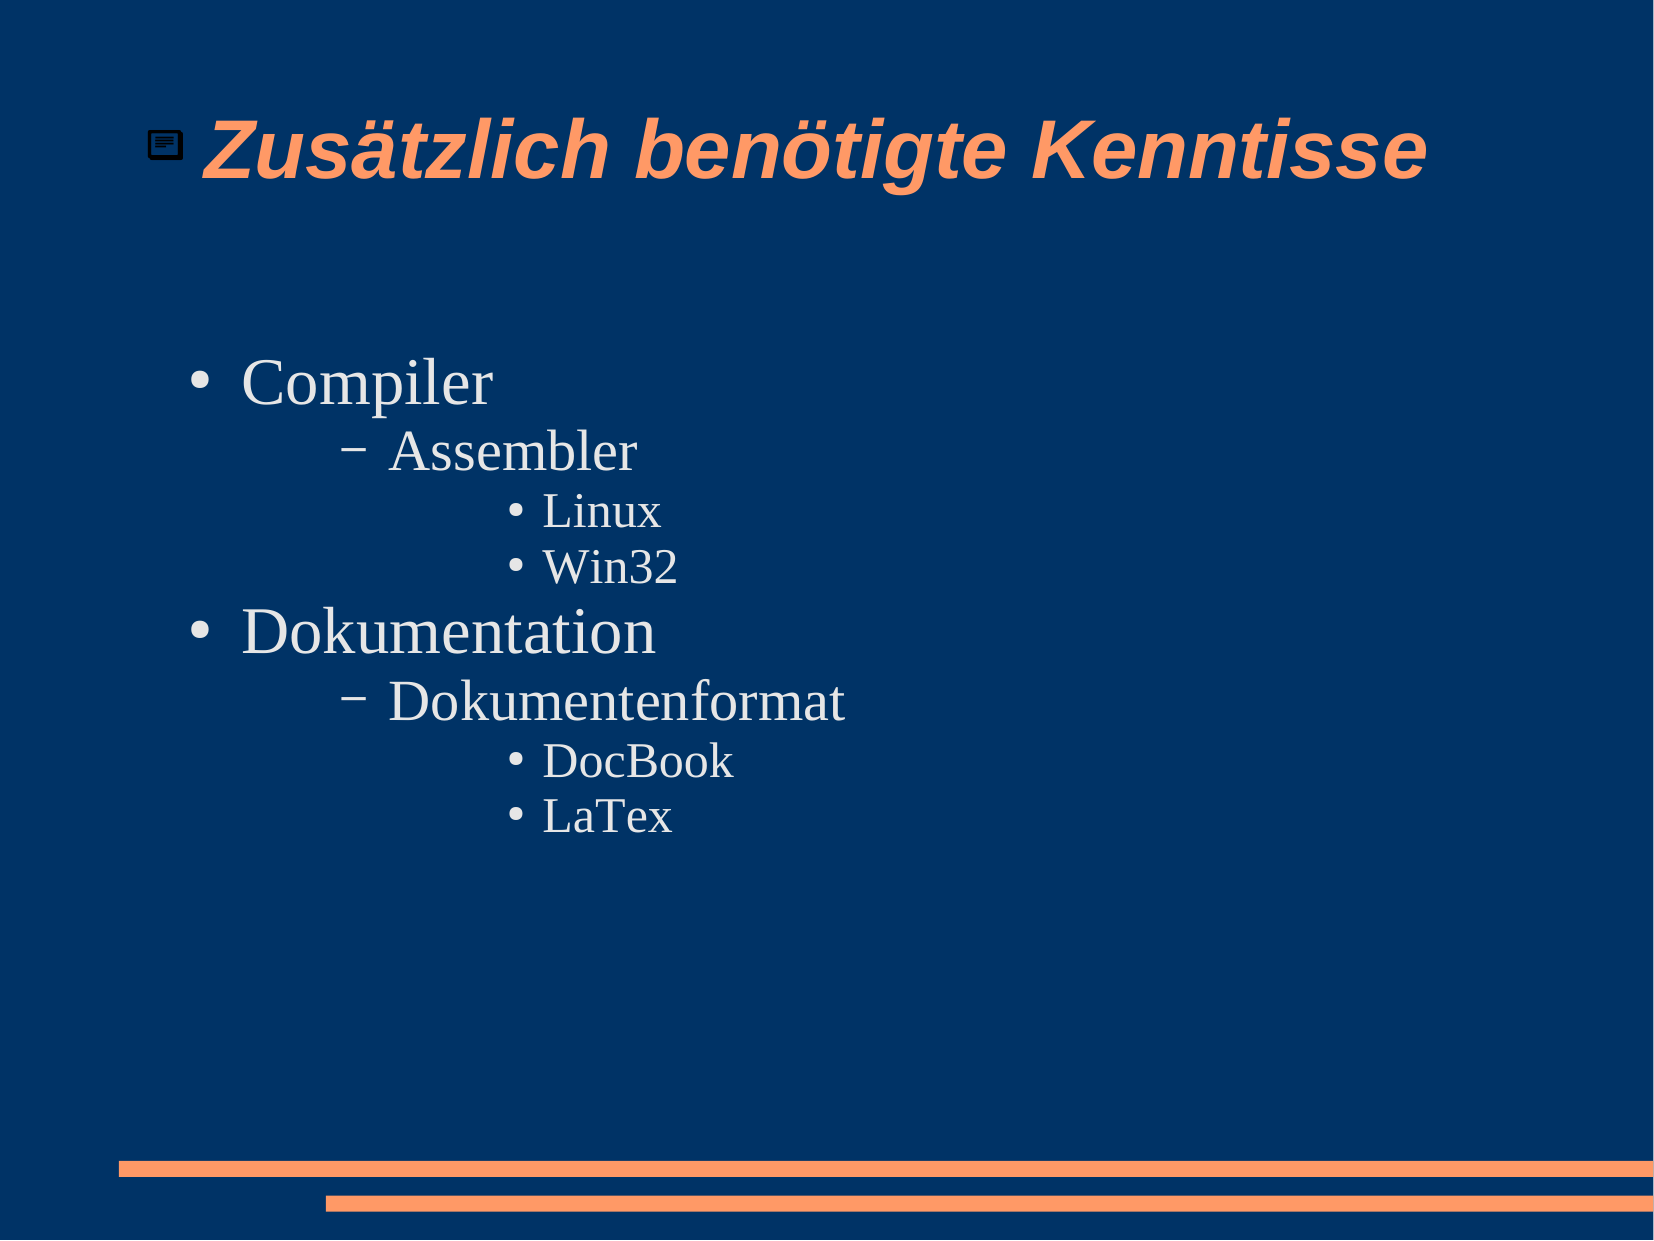

# Zusätzlich benötigte Kenntisse
Compiler
Assembler
Linux
Win32
Dokumentation
Dokumentenformat
DocBook
LaTex